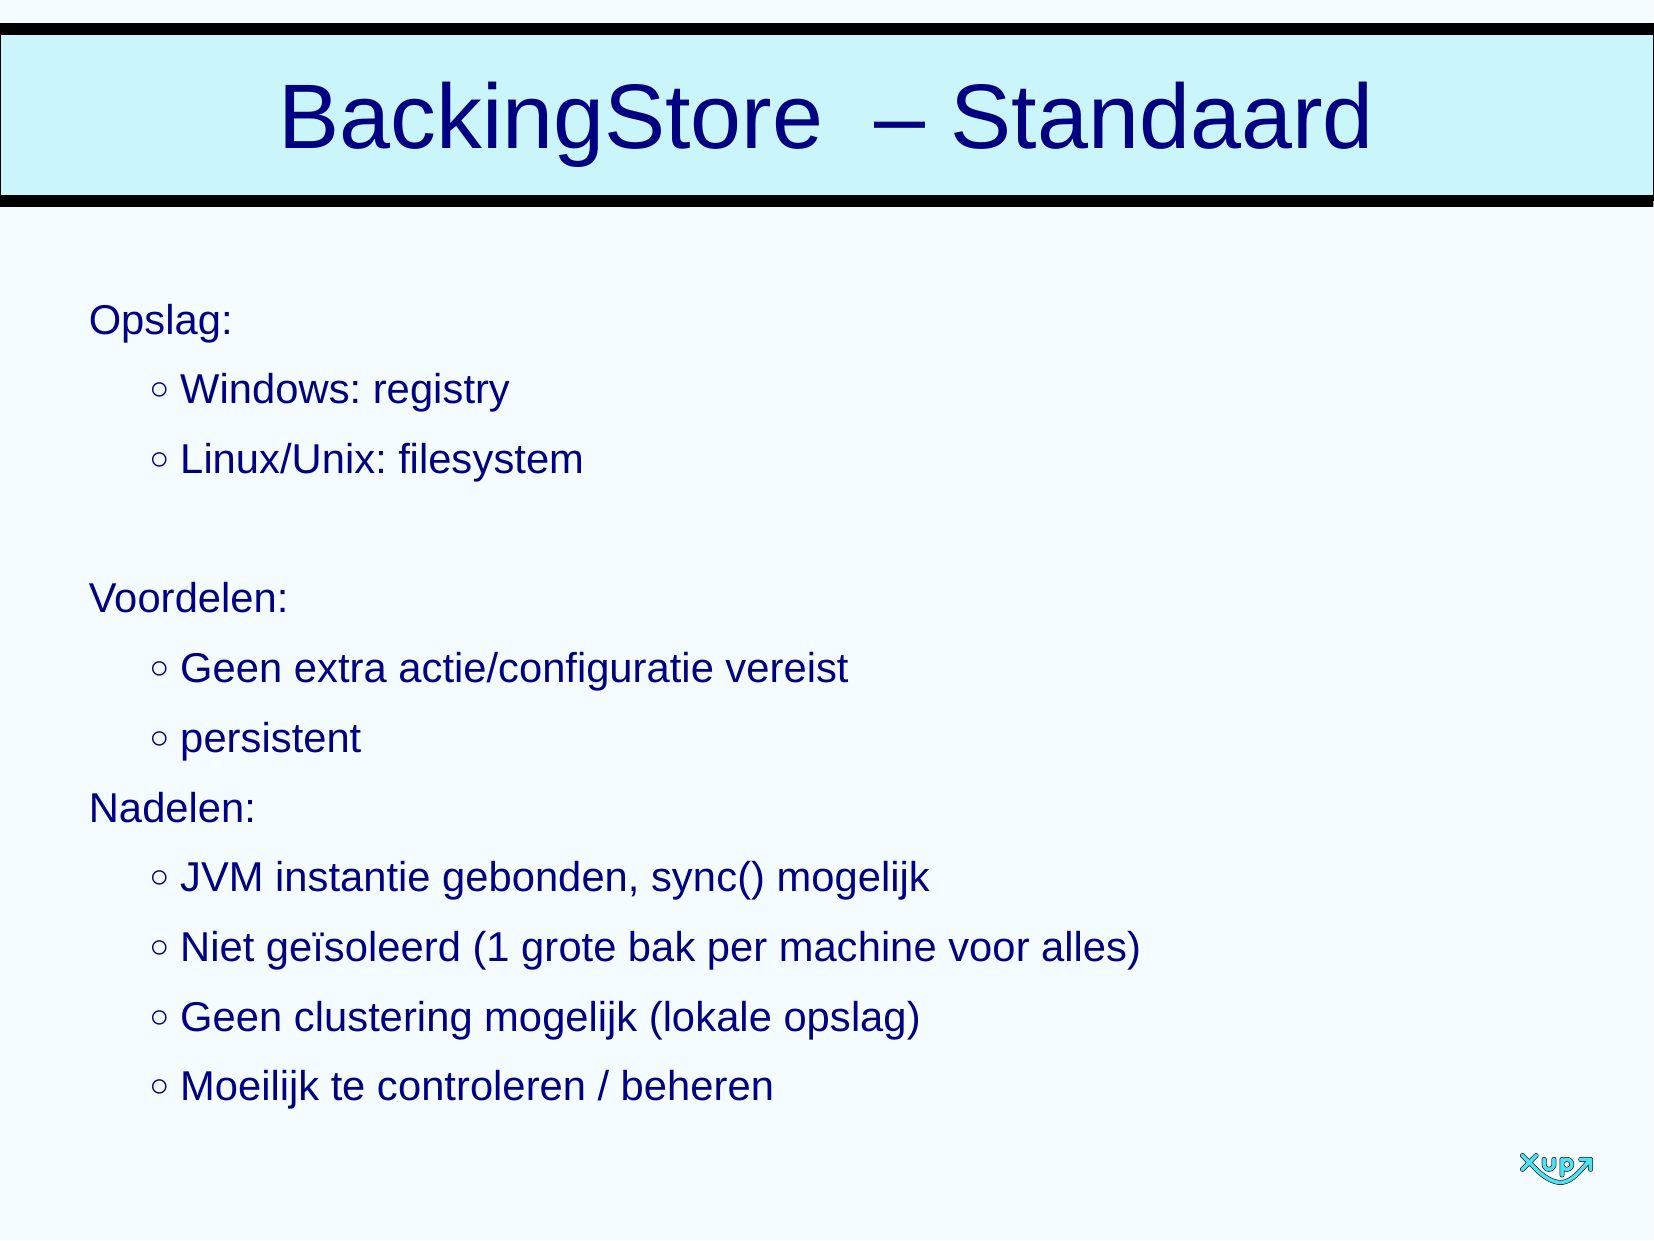

# BackingStore – Standaard
Opslag:
Windows: registry
Linux/Unix: filesystem
Voordelen:
Geen extra actie/configuratie vereist
persistent
Nadelen:
JVM instantie gebonden, sync() mogelijk
Niet geïsoleerd (1 grote bak per machine voor alles)
Geen clustering mogelijk (lokale opslag)
Moeilijk te controleren / beheren